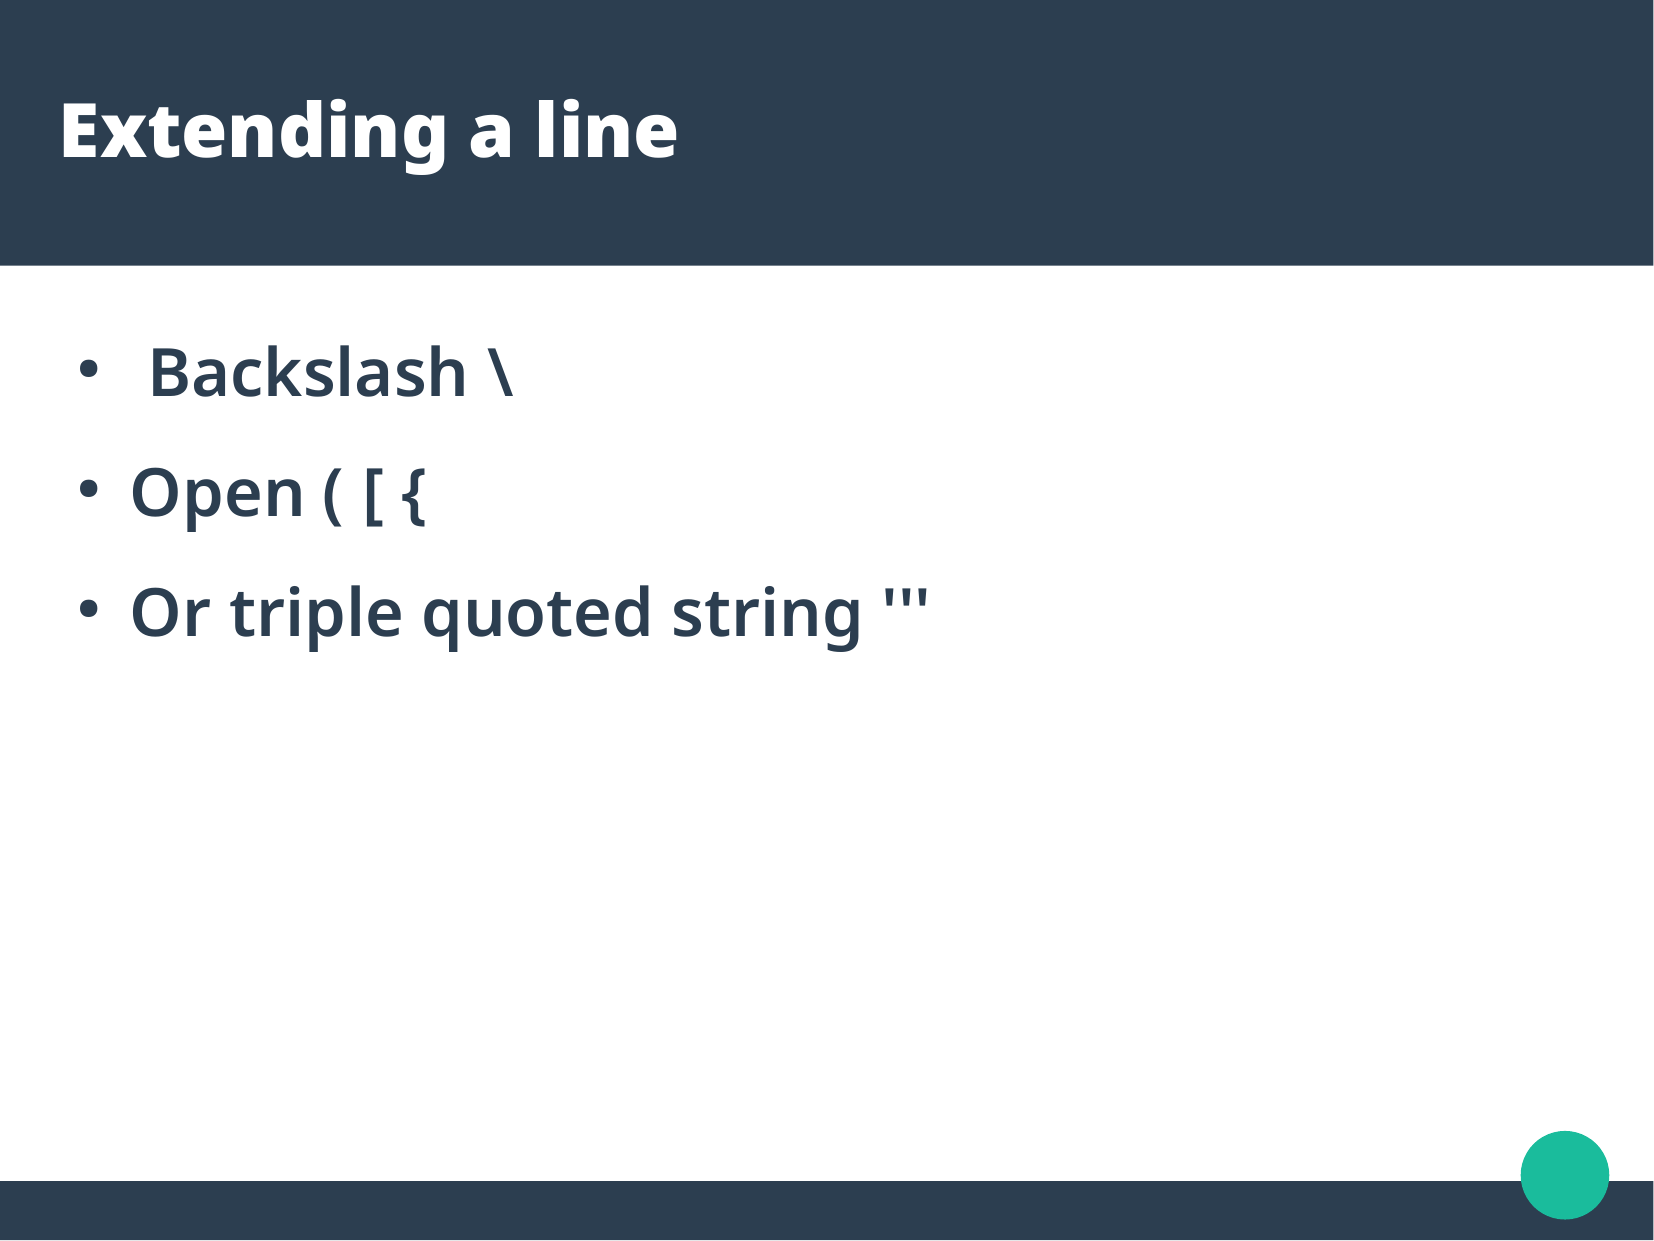

# Extending a line
 Backslash \
Open ( [ {
Or triple quoted string '''